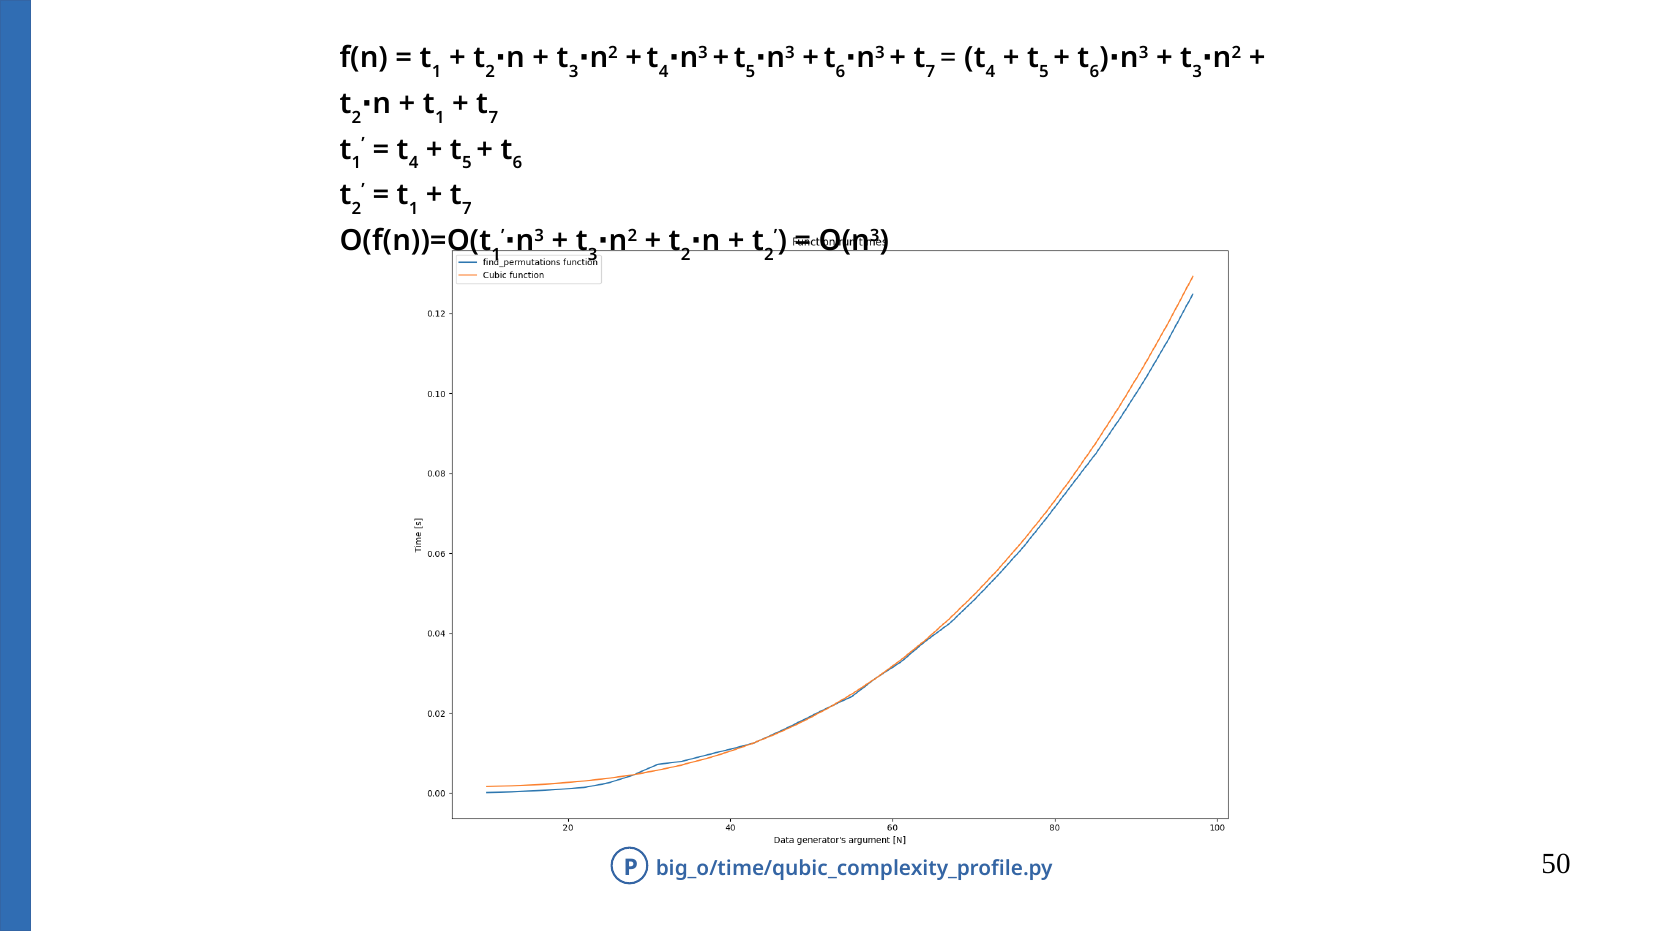

f(n) = t1 + t2⋅n + t3⋅n2 + t4⋅n3 + t5⋅n3 + t6⋅n3 + t7 = (t4 + t5 + t6)⋅n3 + t3⋅n2 + t2⋅n + t1 + t7
t1’ = t4 + t5 + t6
t2’ = t1 + t7
O(f(n))=O(t1’⋅n3 + t3⋅n2 + t2⋅n + t2’) = O(n3)
P
big_o/time/qubic_complexity_profile.py
50